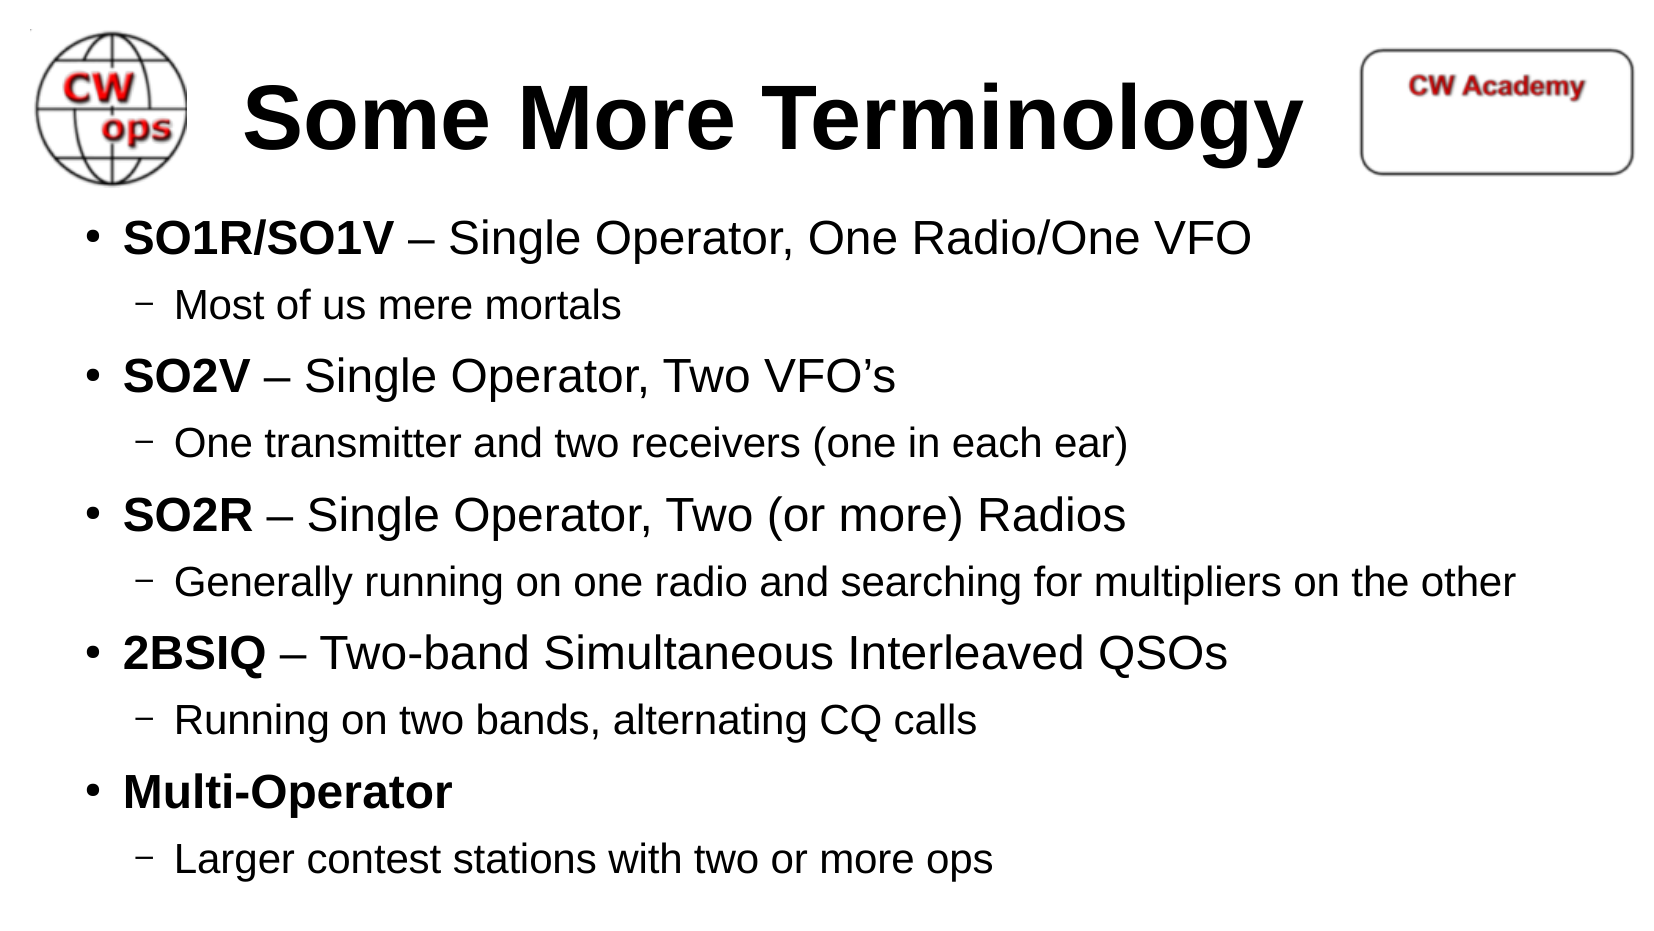

# Some More Terminology
SO1R/SO1V – Single Operator, One Radio/One VFO
Most of us mere mortals
SO2V – Single Operator, Two VFO’s
One transmitter and two receivers (one in each ear)
SO2R – Single Operator, Two (or more) Radios
Generally running on one radio and searching for multipliers on the other
2BSIQ – Two-band Simultaneous Interleaved QSOs
Running on two bands, alternating CQ calls
Multi-Operator
Larger contest stations with two or more ops